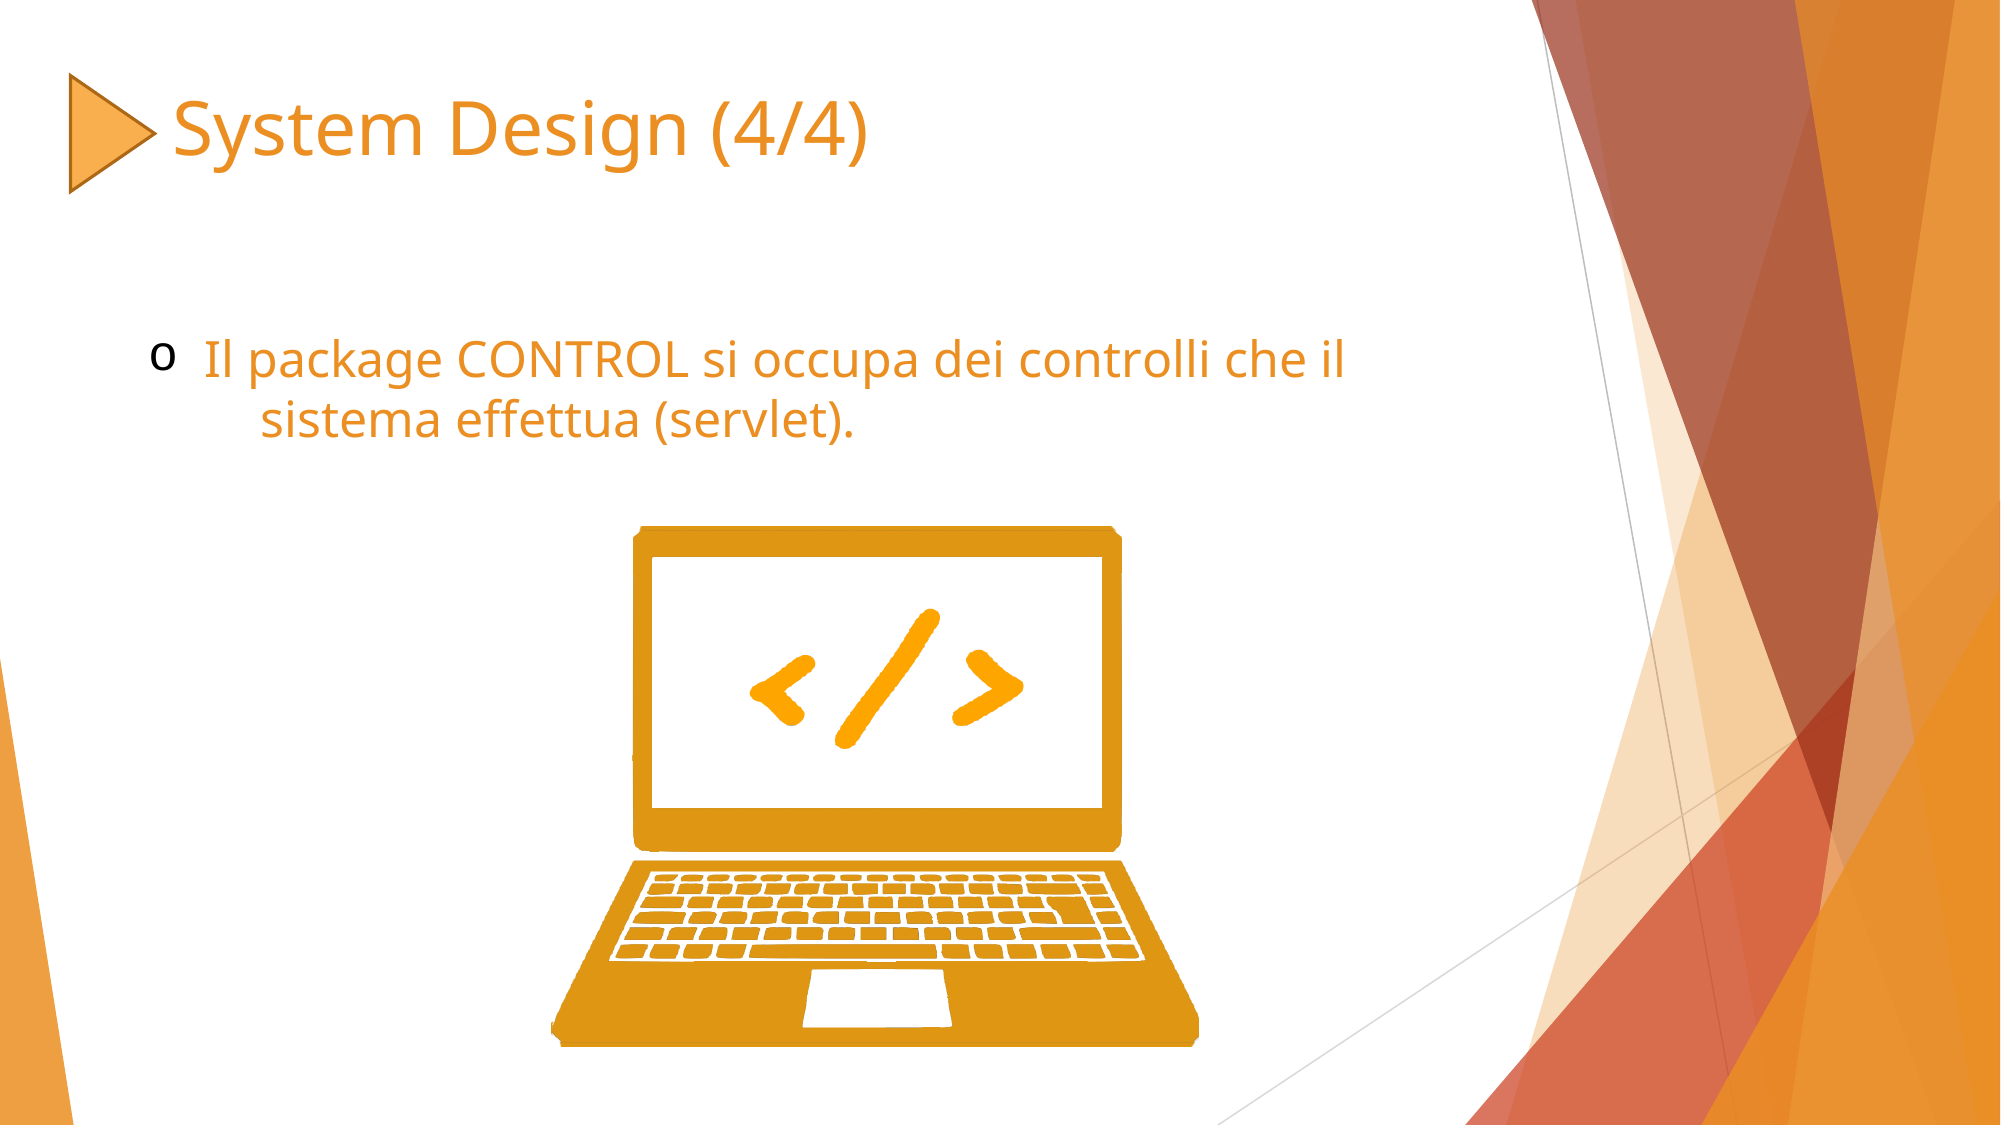

System Design (4/4)
Il package CONTROL si occupa dei controlli che il sistema effettua (servlet).